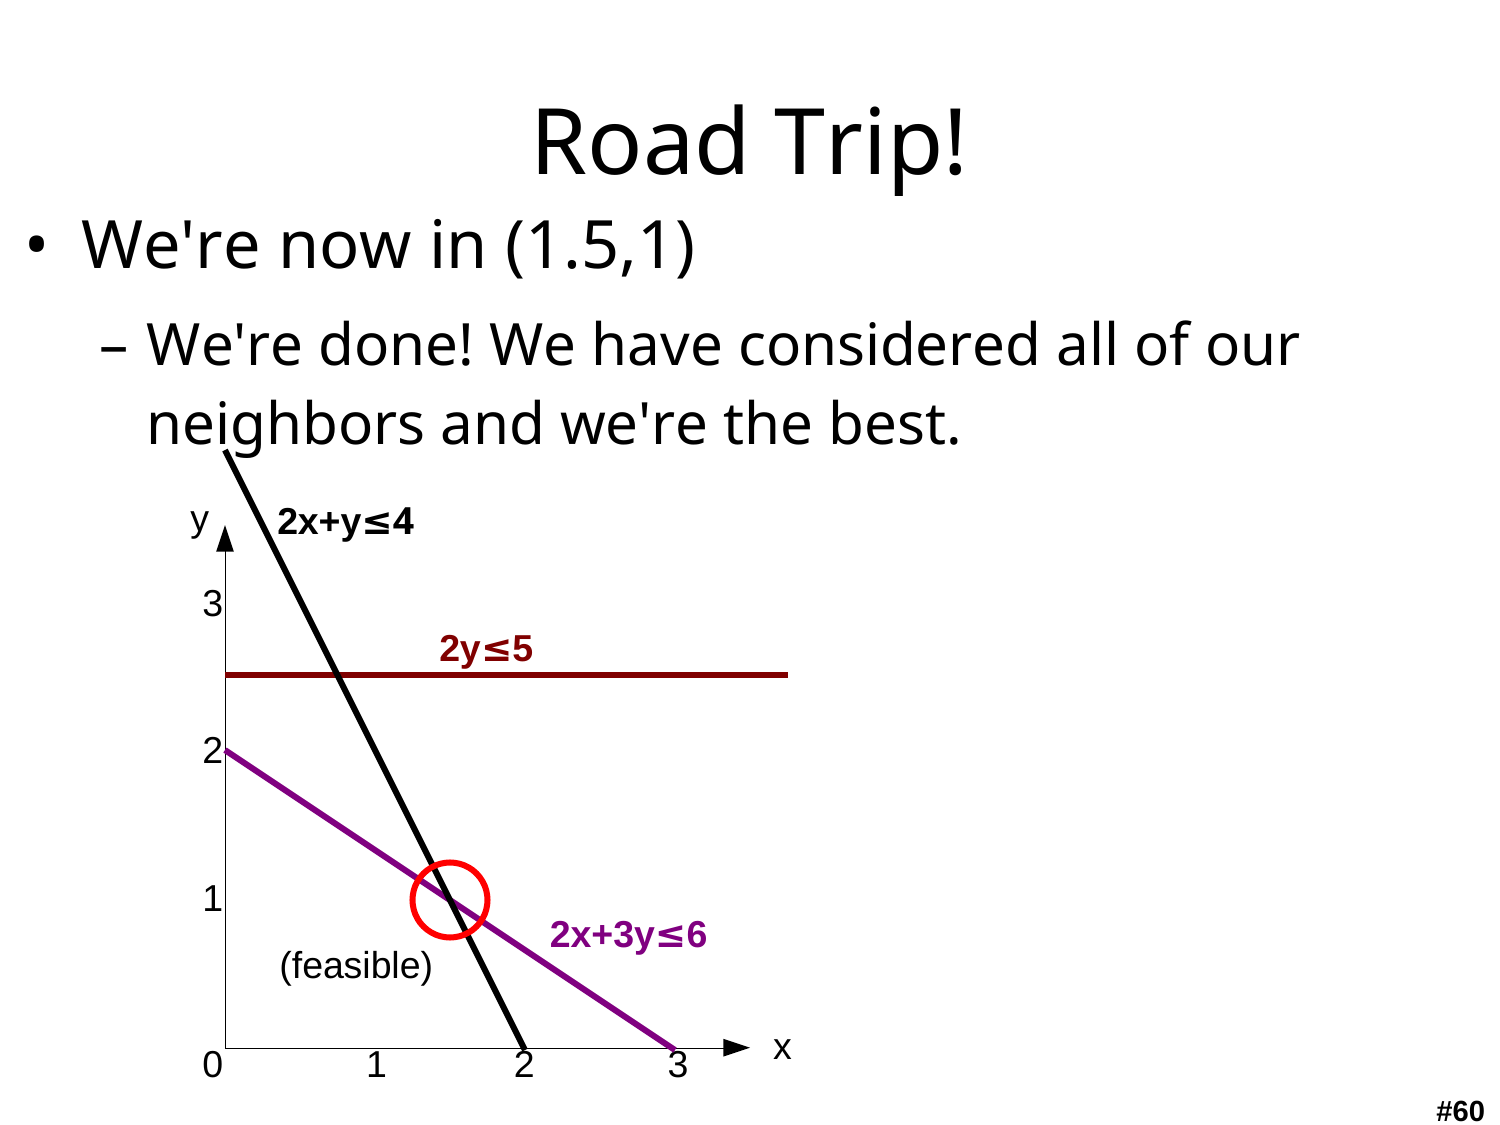

# Road Trip!
We're now in (1.5,1)
We're done! We have considered all of our neighbors and we're the best.
2x+y≤4
y
3
2y≤5
2
1
2x+3y≤6
(feasible)
x
0
1
2
3
60